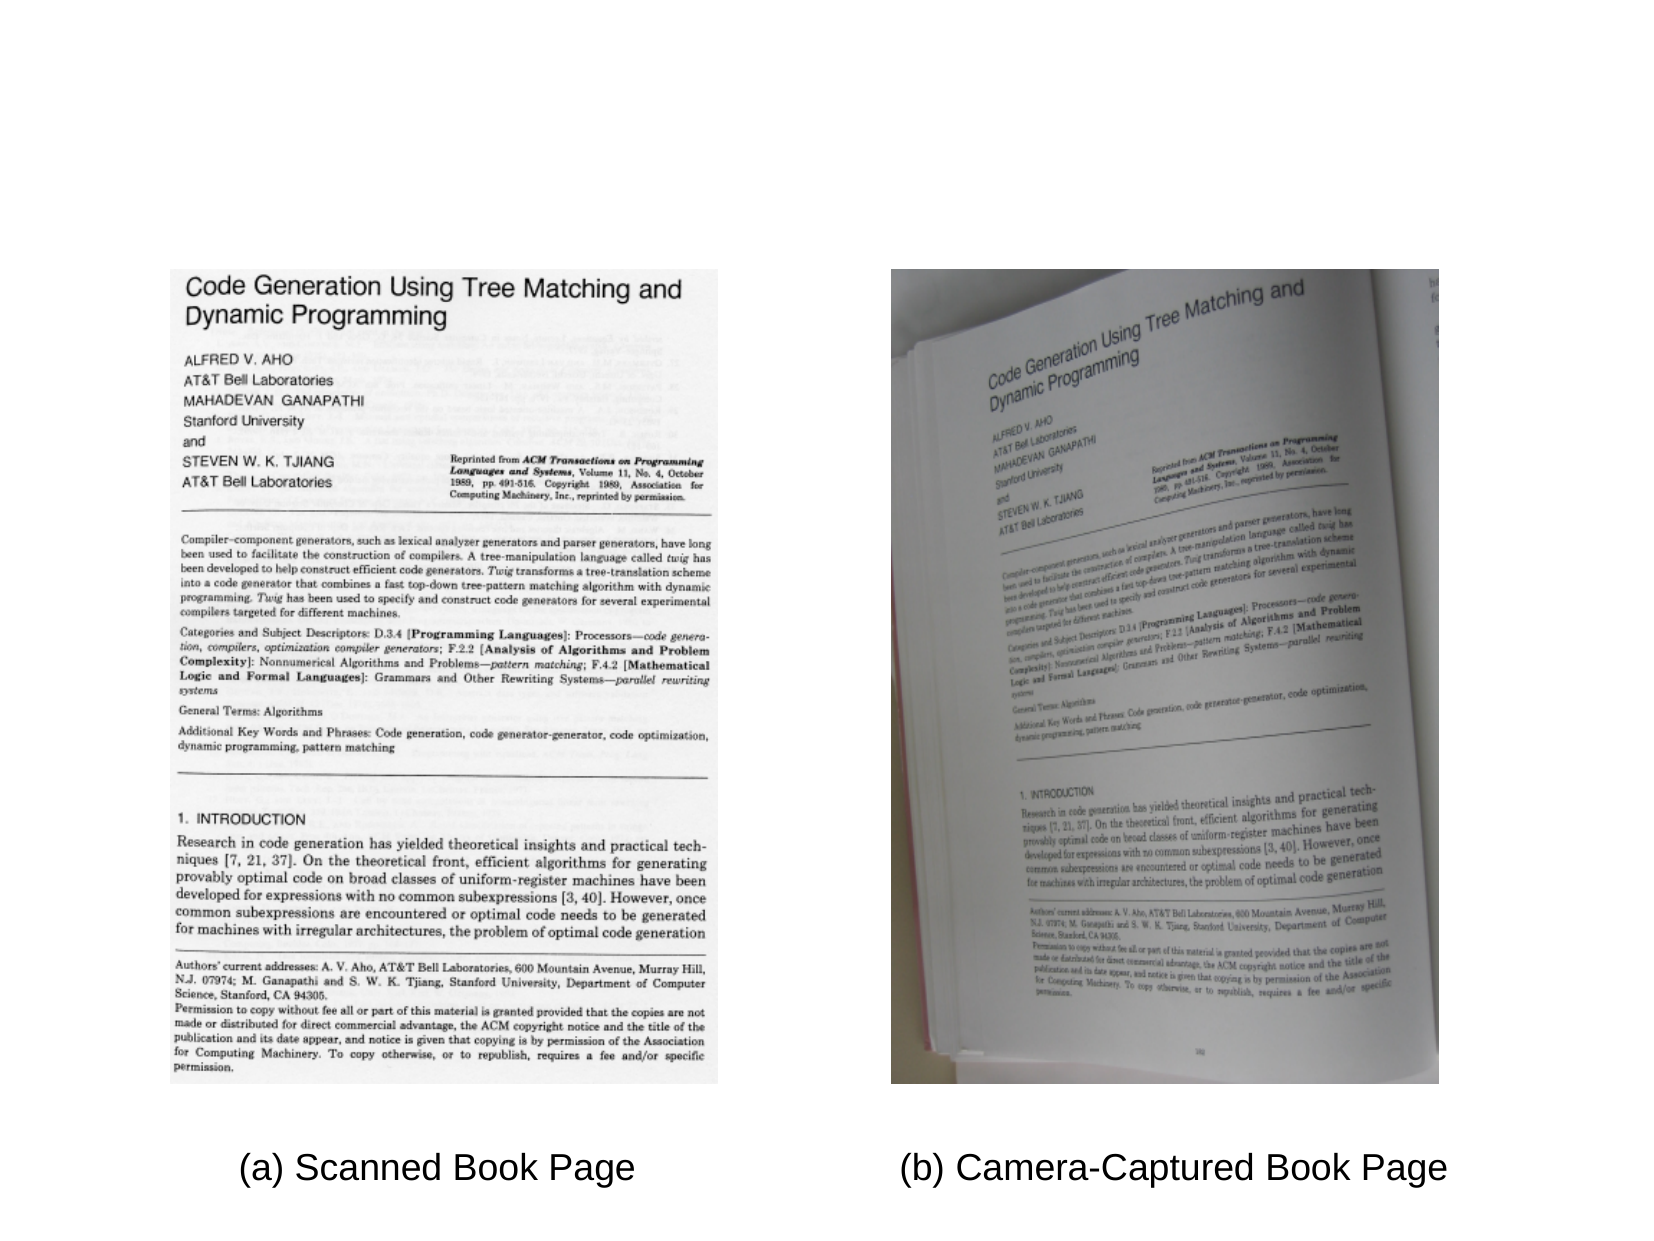

#
(a) Scanned Book Page
(b) Camera-Captured Book Page